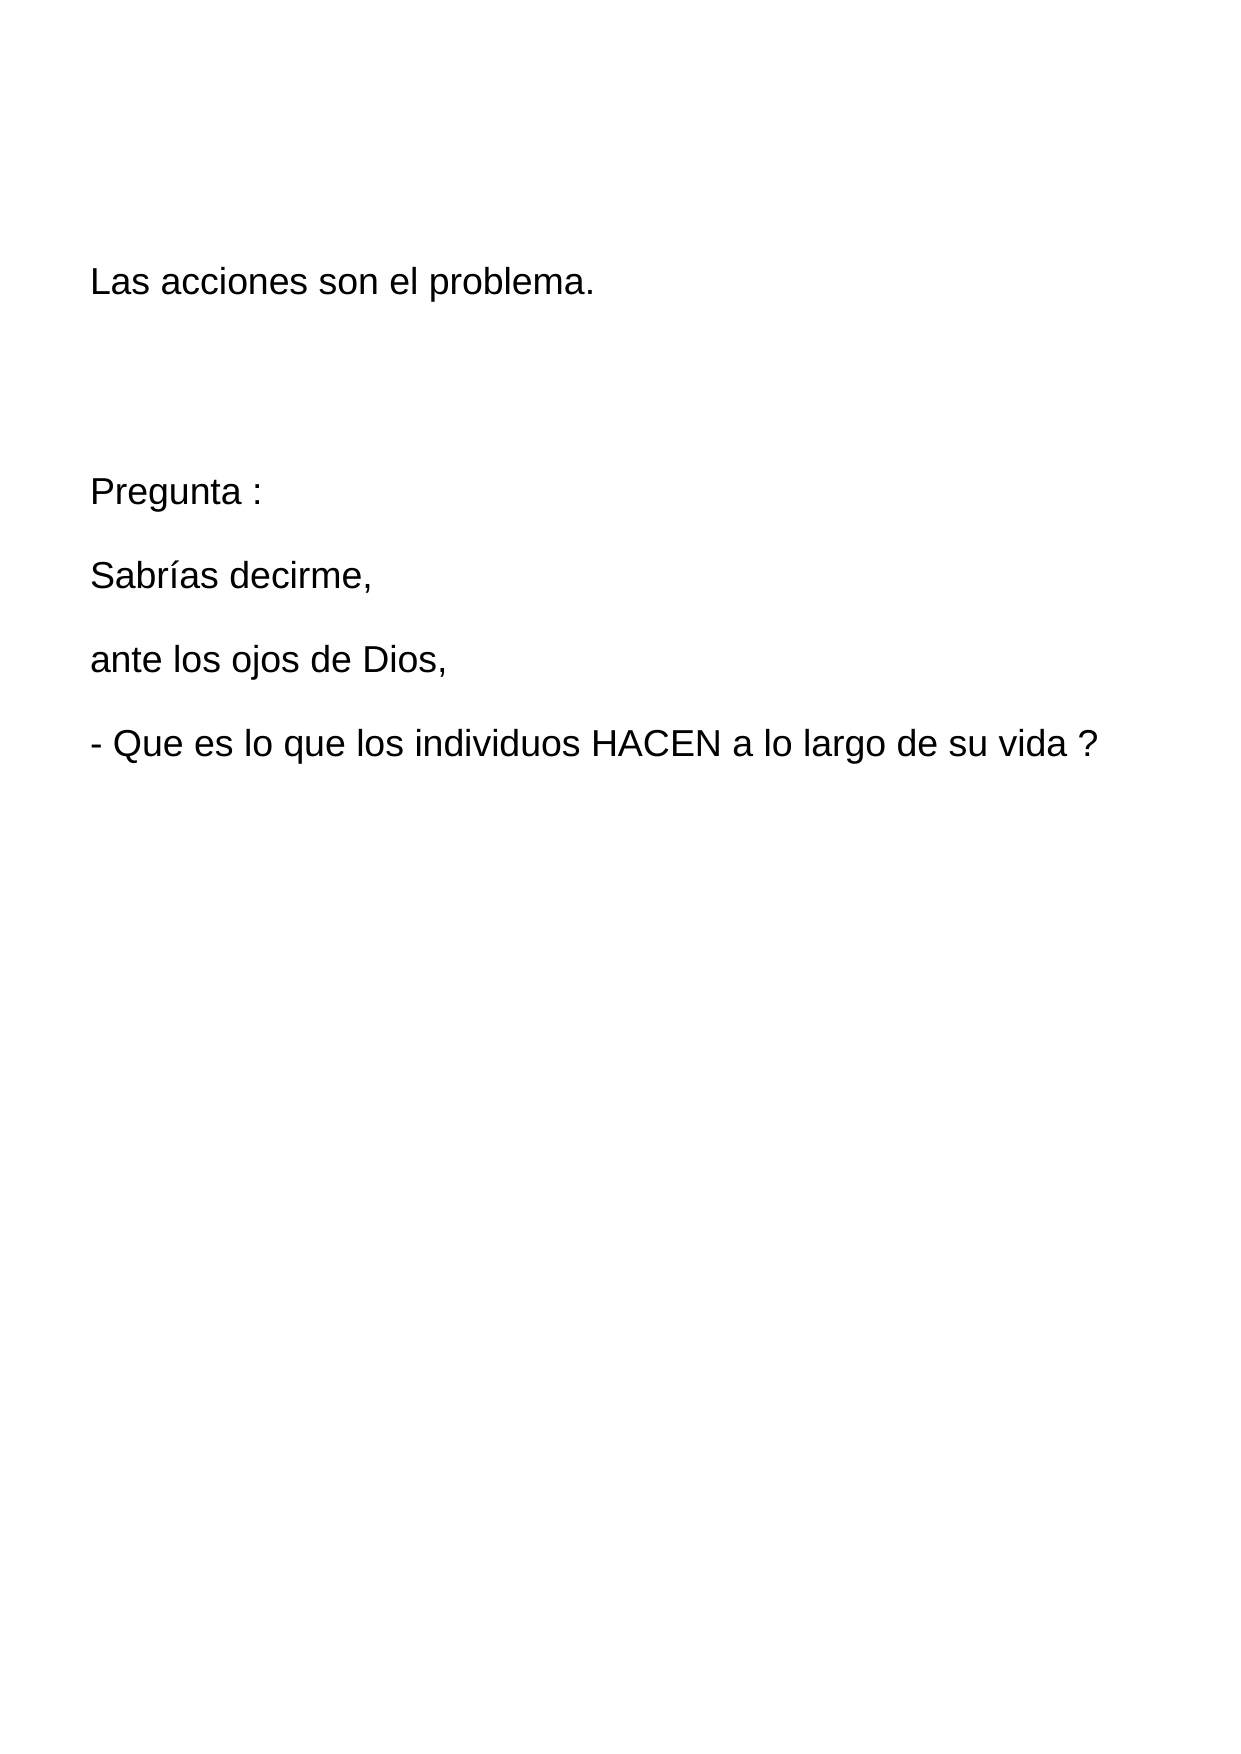

Las acciones son el problema.
Pregunta :
Sabrías decirme,
ante los ojos de Dios,
- Que es lo que los individuos HACEN a lo largo de su vida ?